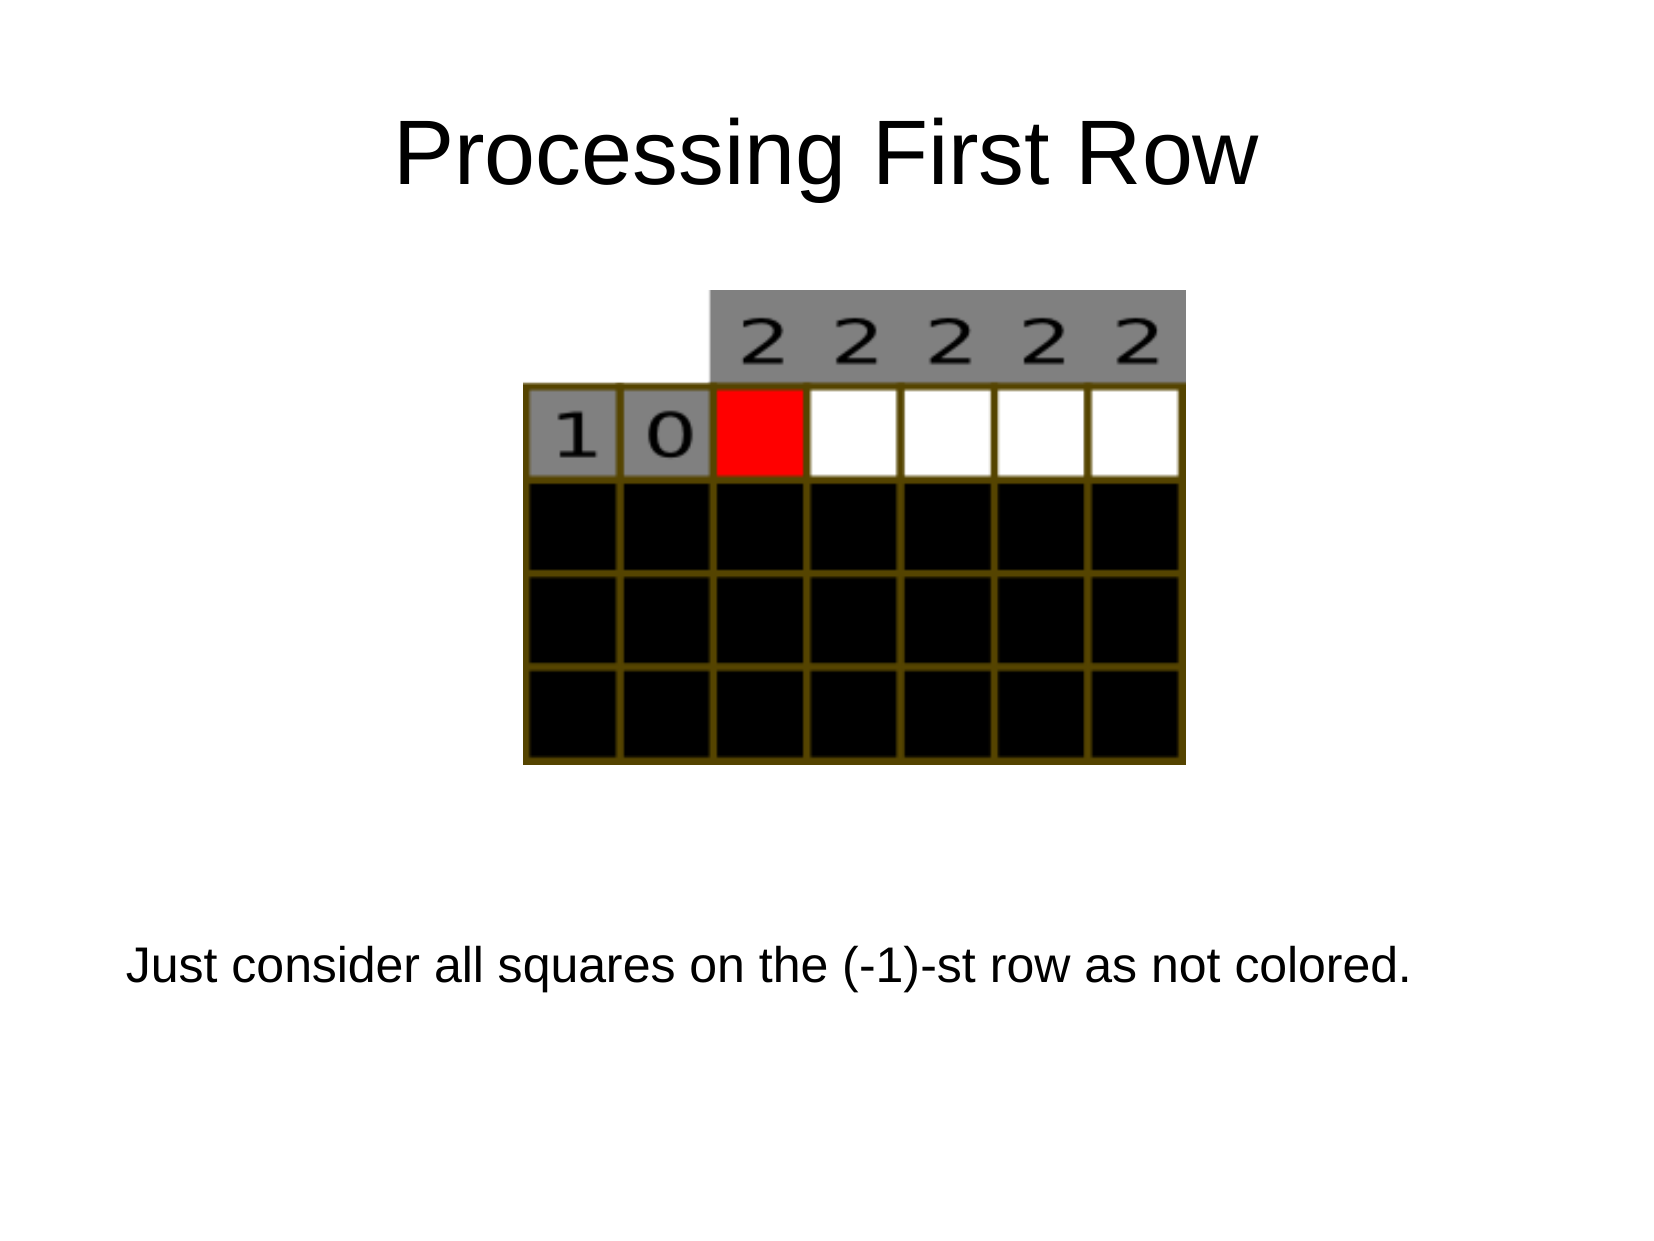

# Processing First Row
Just consider all squares on the (-1)-st row as not colored.